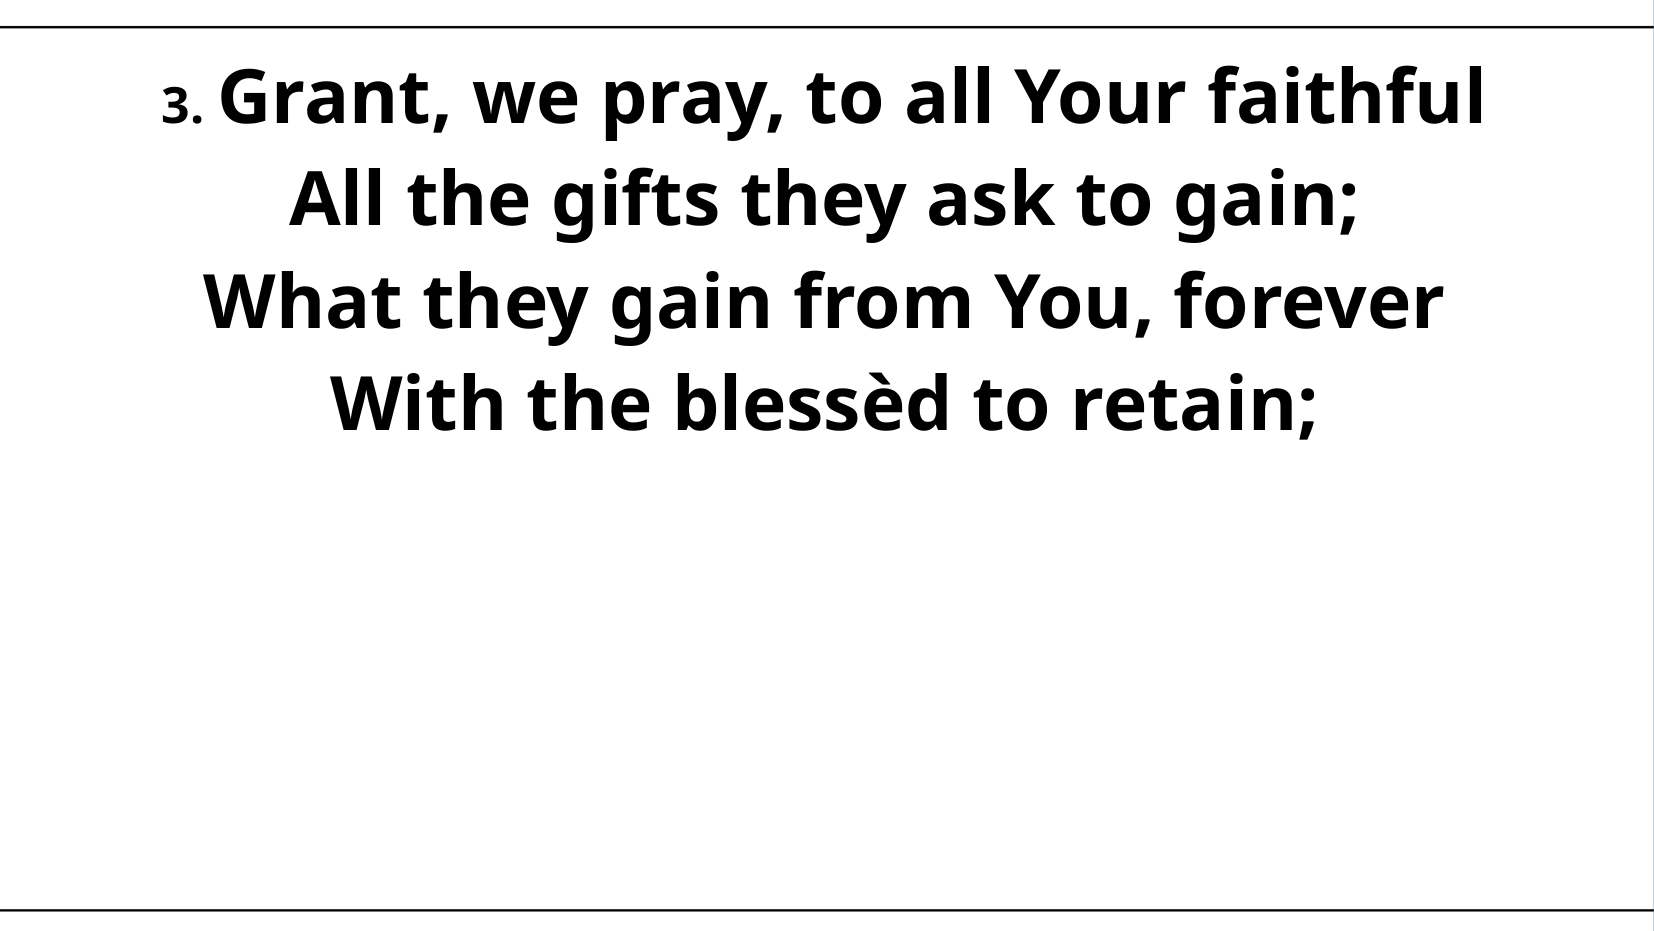

3. Grant, we pray, to all Your faithful
All the gifts they ask to gain;
What they gain from You, forever
With the blessèd to retain;